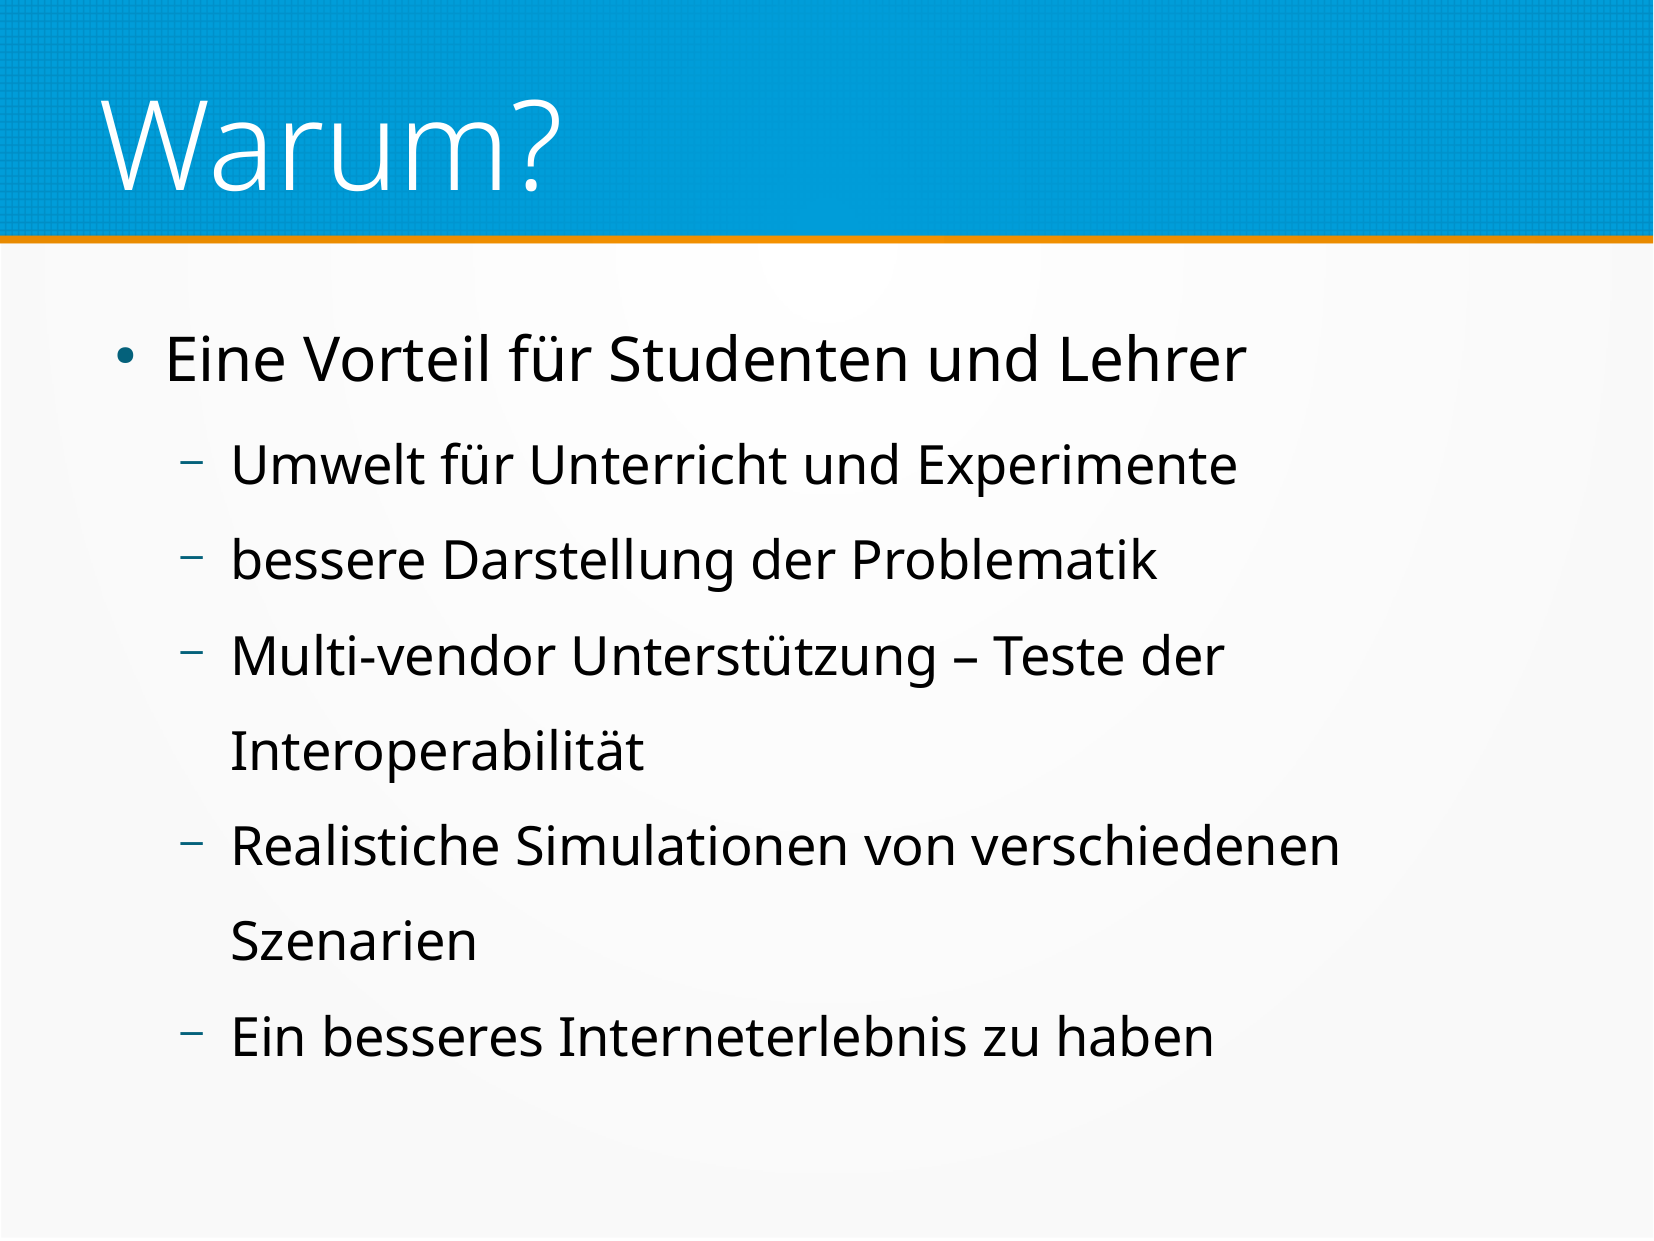

# Warum?
Eine Vorteil für Studenten und Lehrer
Umwelt für Unterricht und Experimente
bessere Darstellung der Problematik
Multi-vendor Unterstützung – Teste der
Interoperabilität
Realistiche Simulationen von verschiedenen
Szenarien
Ein besseres Interneterlebnis zu haben